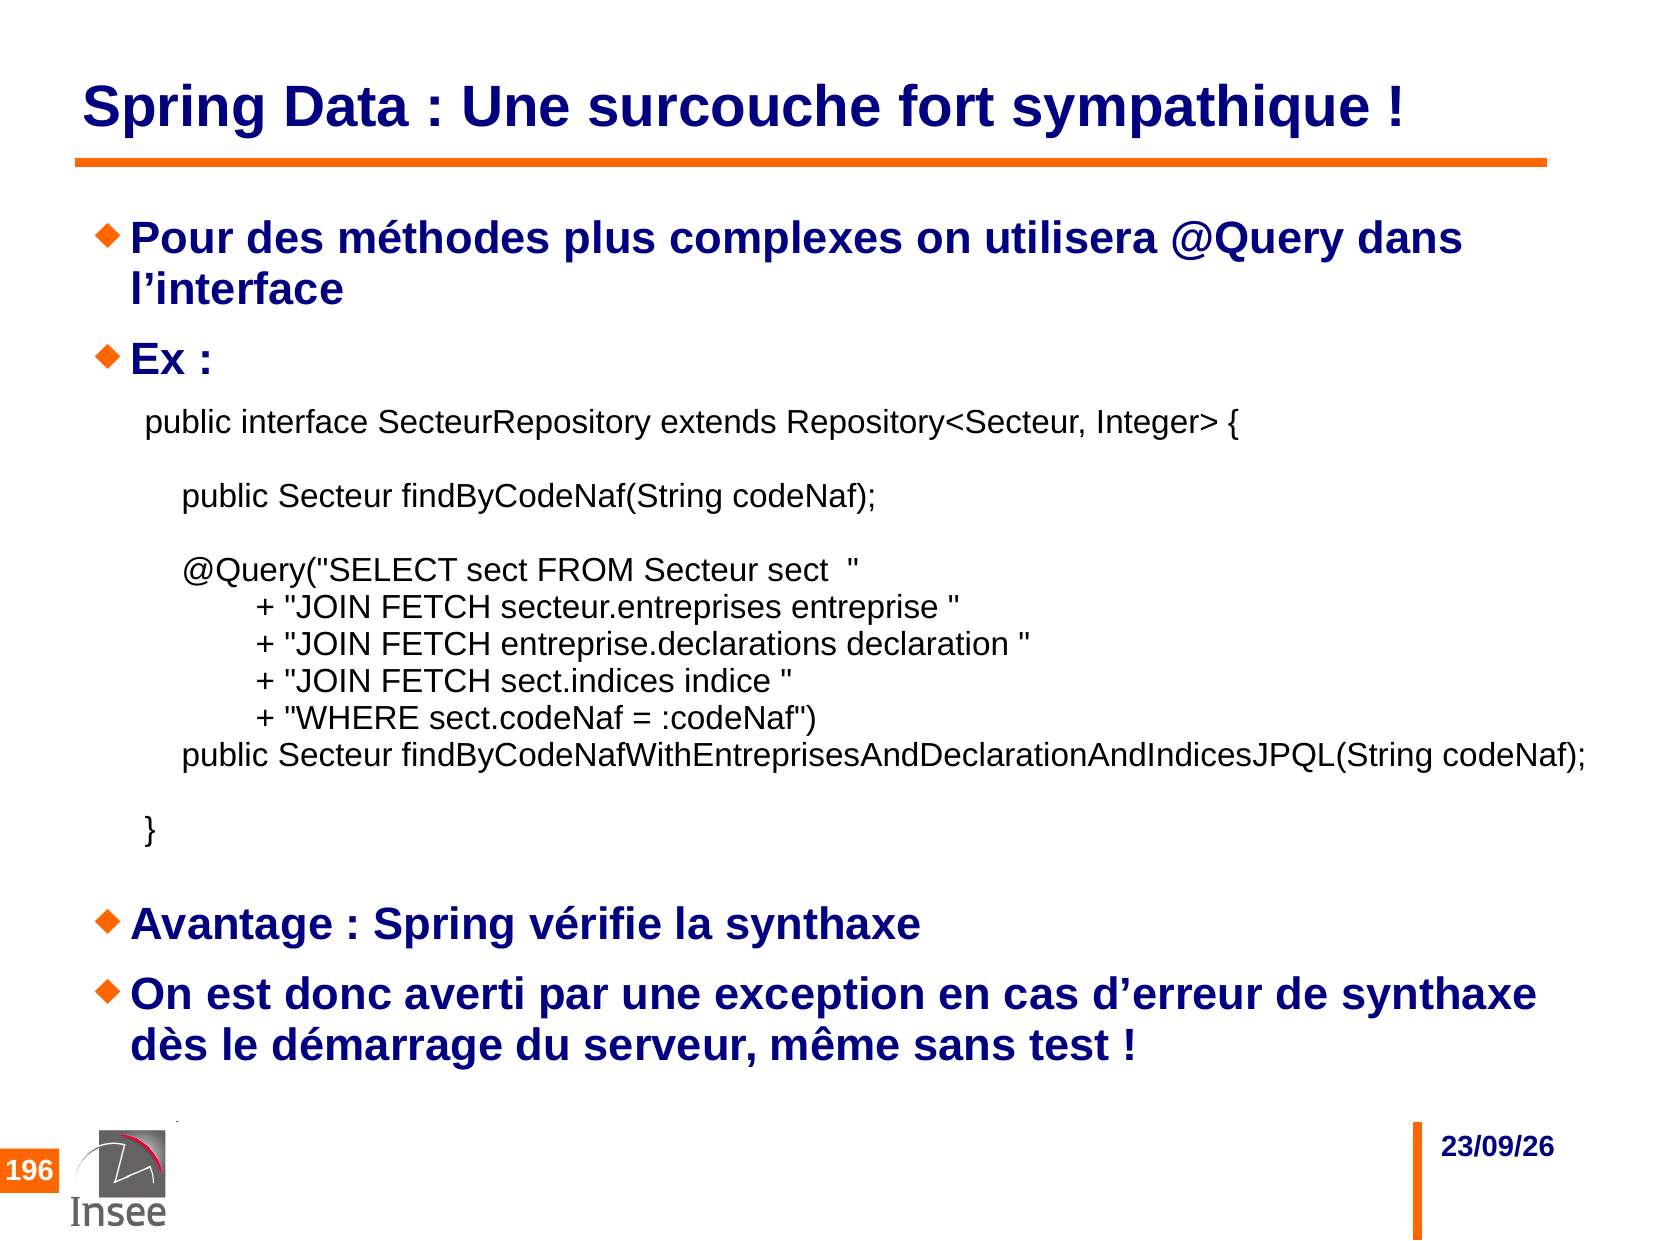

# Spring Data : Une surcouche fort sympathique !
Pour des méthodes plus complexes on utilisera @Query dans l’interface
Ex :
Avantage : Spring vérifie la synthaxe
On est donc averti par une exception en cas d’erreur de synthaxe dès le démarrage du serveur, même sans test !
public interface SecteurRepository extends Repository<Secteur, Integer> {
 public Secteur findByCodeNaf(String codeNaf);
 @Query("SELECT sect FROM Secteur sect "
 + "JOIN FETCH secteur.entreprises entreprise "
 + "JOIN FETCH entreprise.declarations declaration "
 + "JOIN FETCH sect.indices indice "
 + "WHERE sect.codeNaf = :codeNaf")
 public Secteur findByCodeNafWithEntreprisesAndDeclarationAndIndicesJPQL(String codeNaf);
}
196